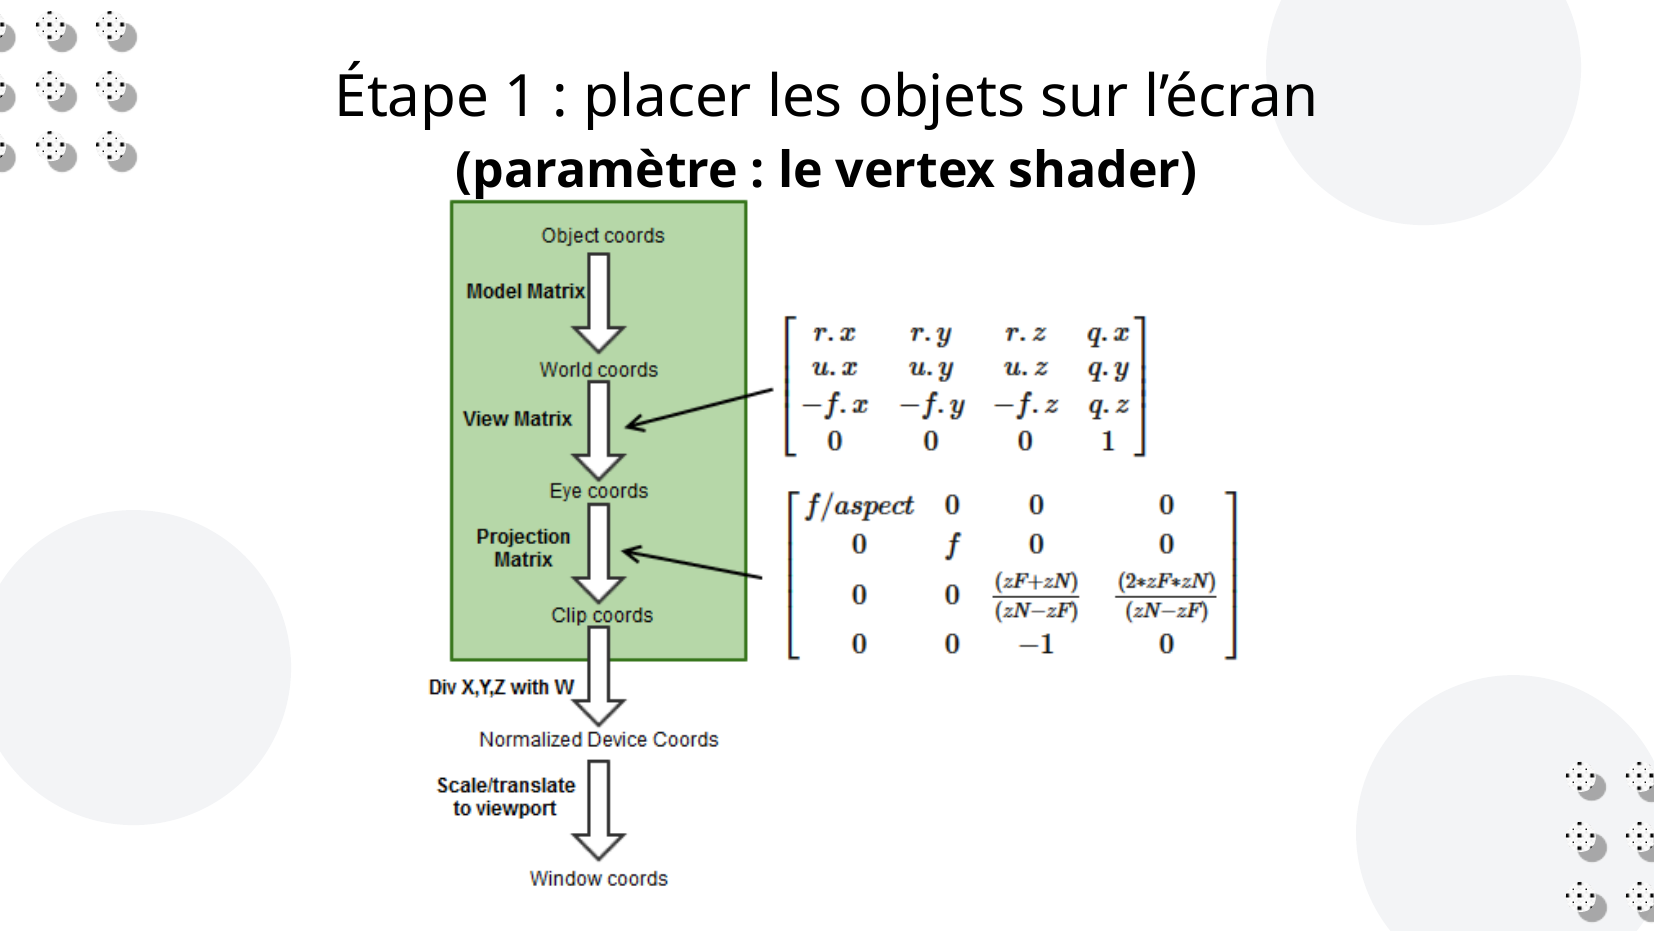

Étape 1 : placer les objets sur l’écran
(paramètre : le vertex shader)